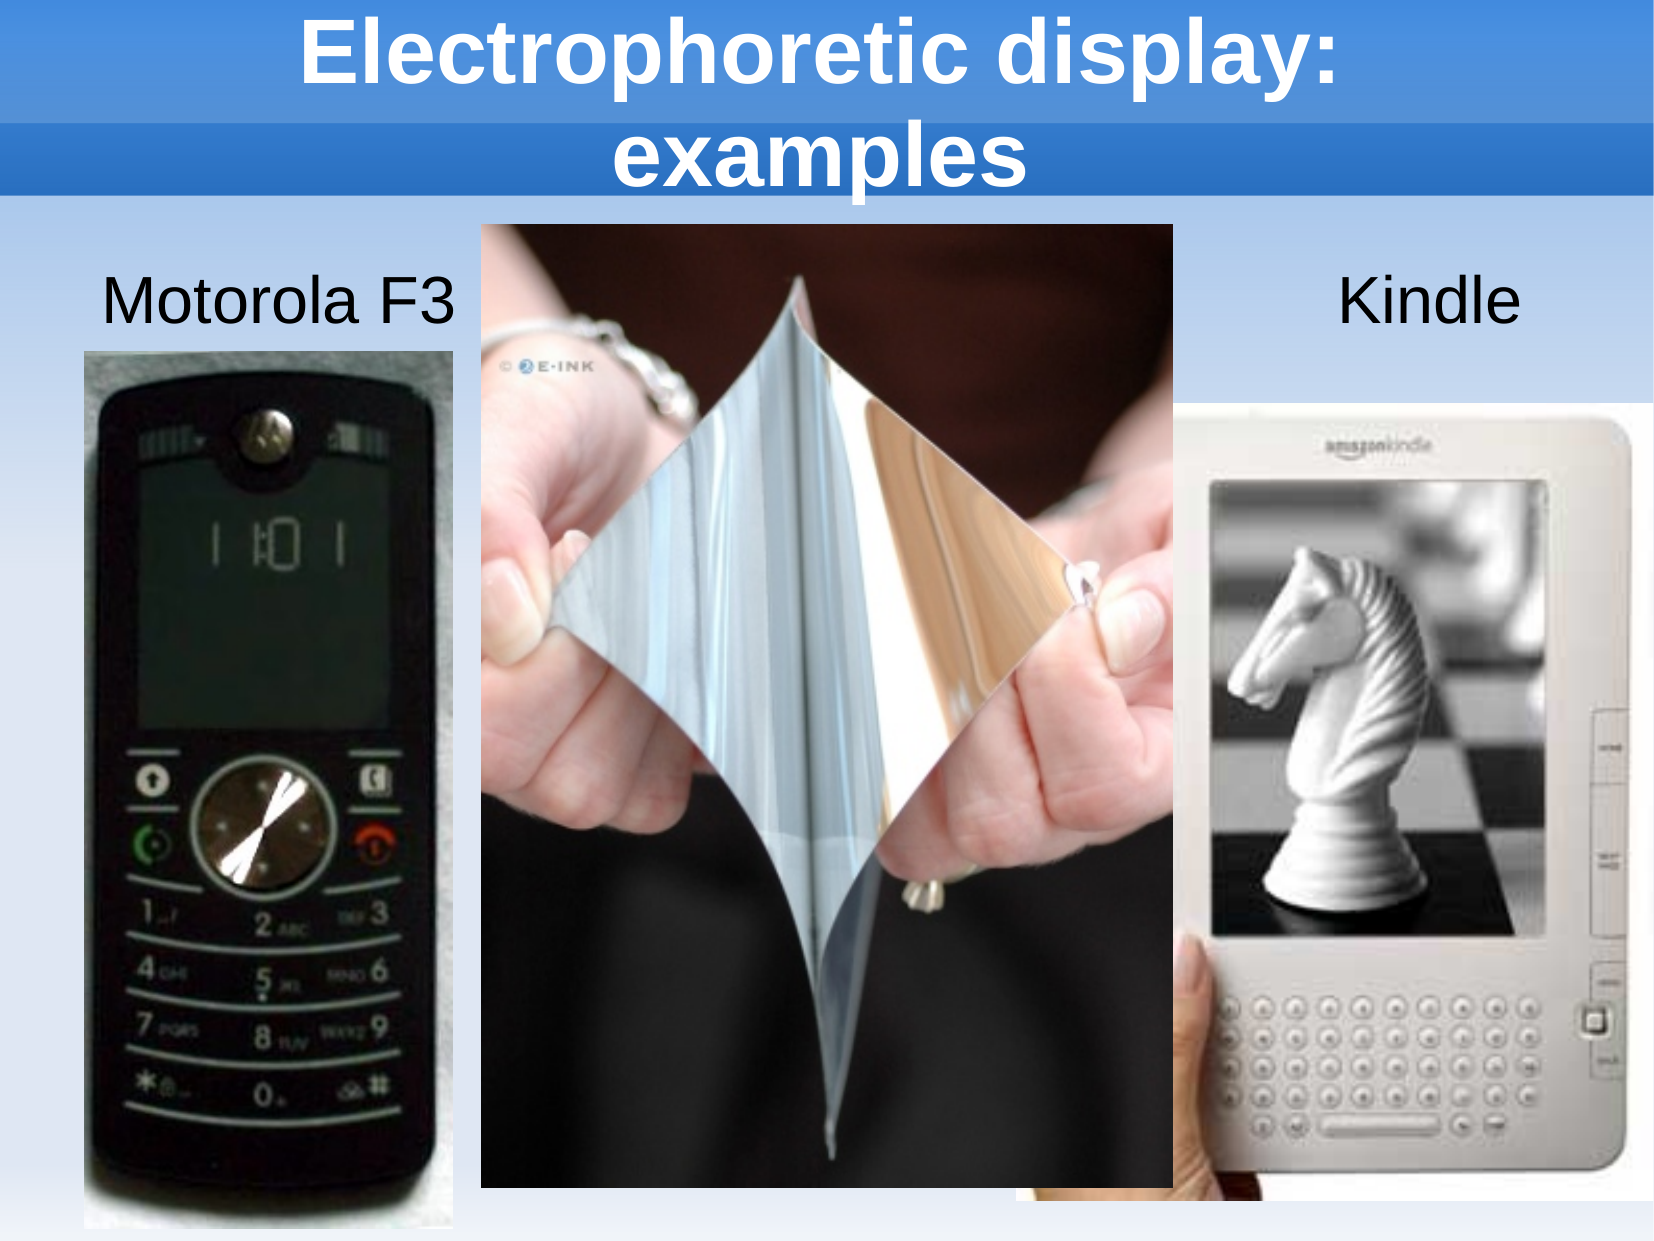

# Electrophoretic display: examples
 Motorola F3												Kindle